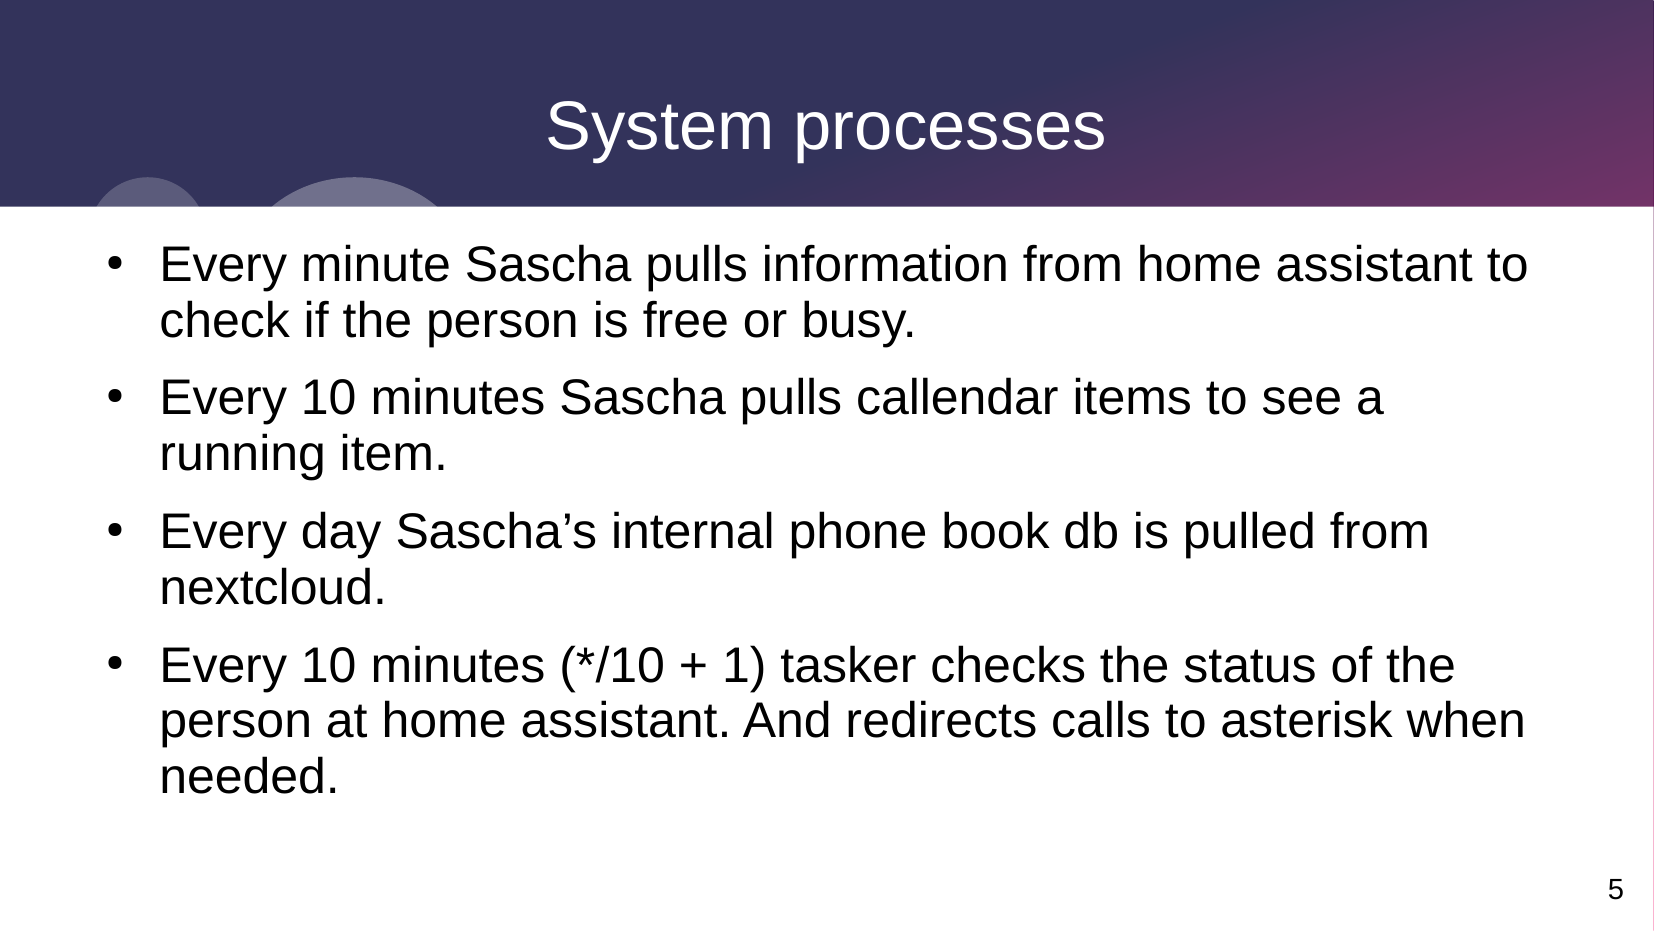

# System processes
Every minute Sascha pulls information from home assistant to check if the person is free or busy.
Every 10 minutes Sascha pulls callendar items to see a running item.
Every day Sascha’s internal phone book db is pulled from nextcloud.
Every 10 minutes (*/10 + 1) tasker checks the status of the person at home assistant. And redirects calls to asterisk when needed.